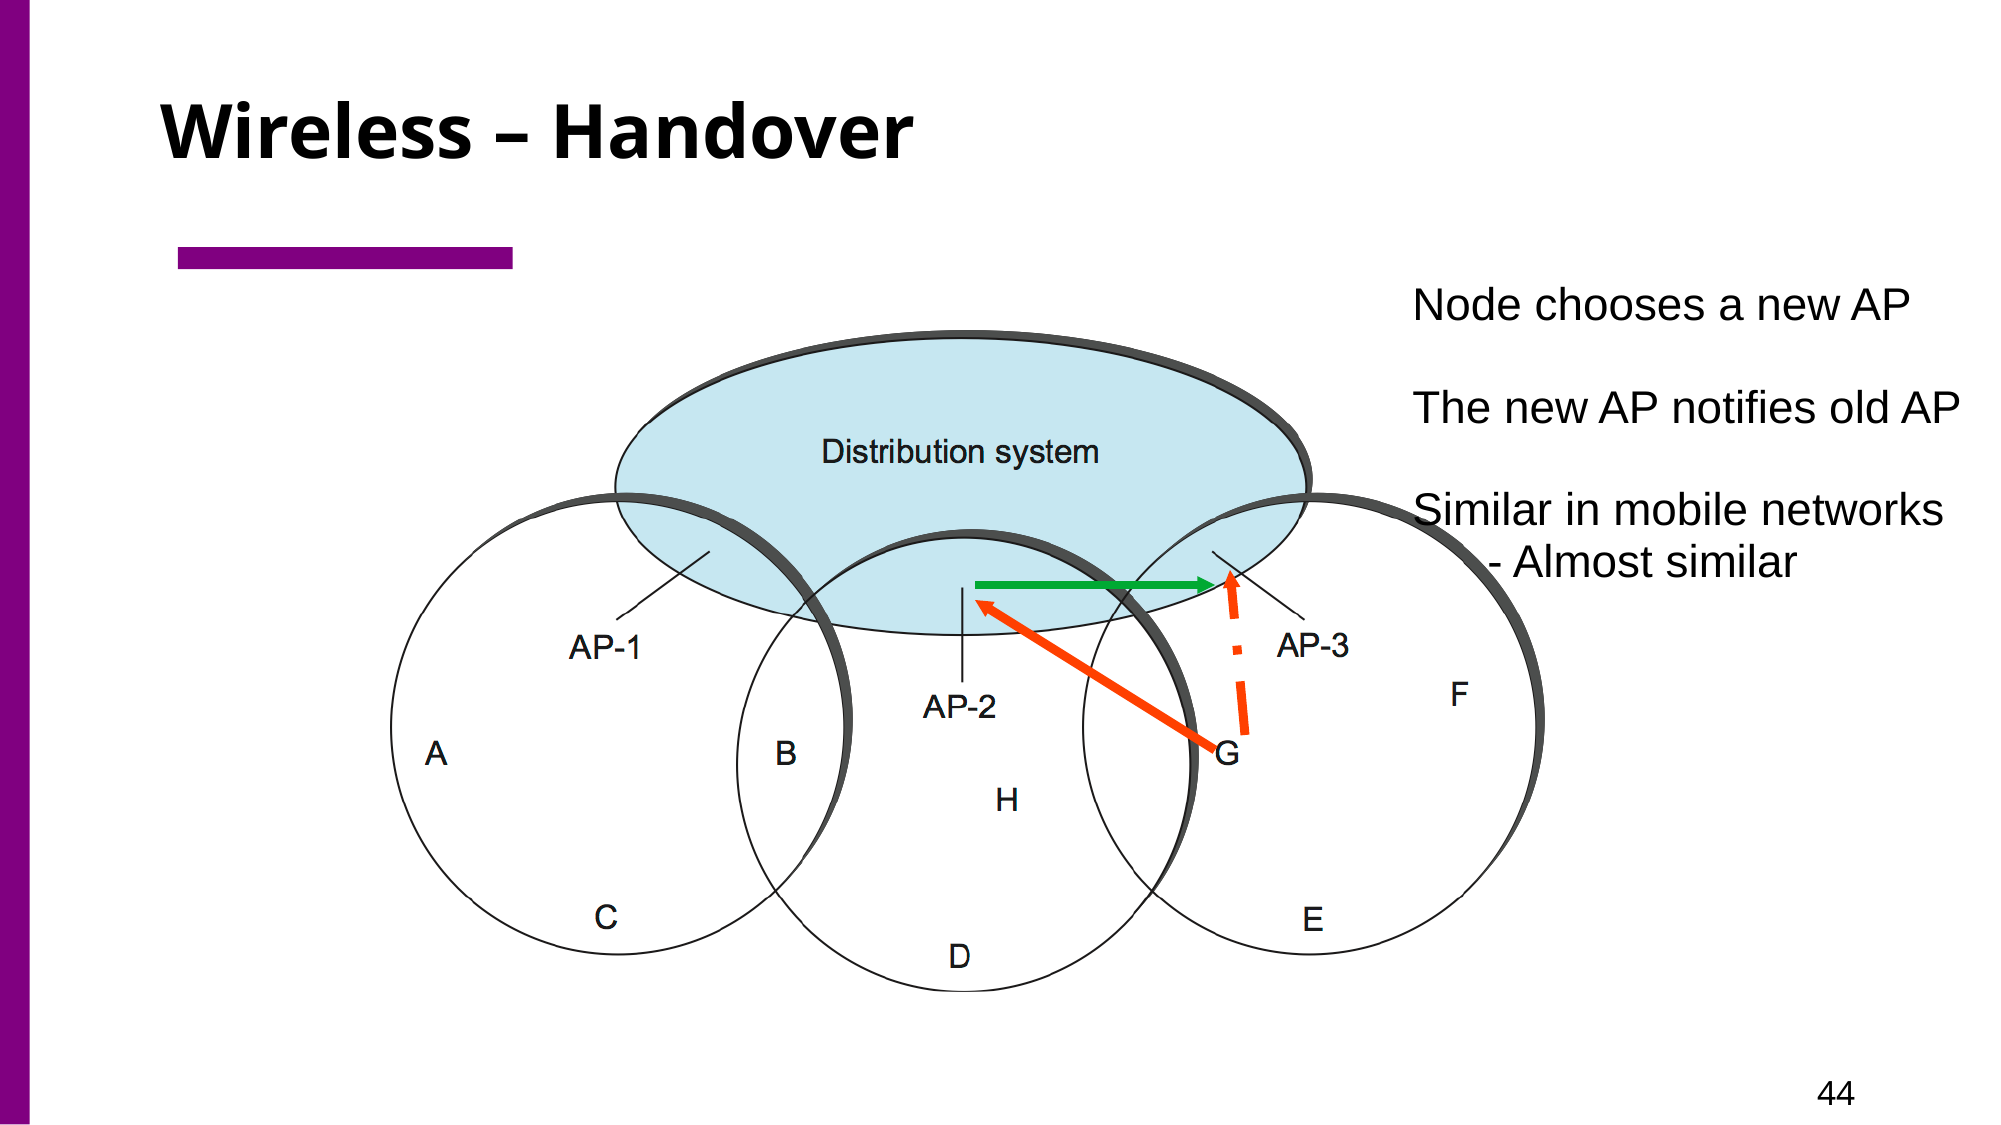

# Wireless – Handover
Node chooses a new AP
The new AP notifies old AP
Similar in mobile networks
	- Almost similar